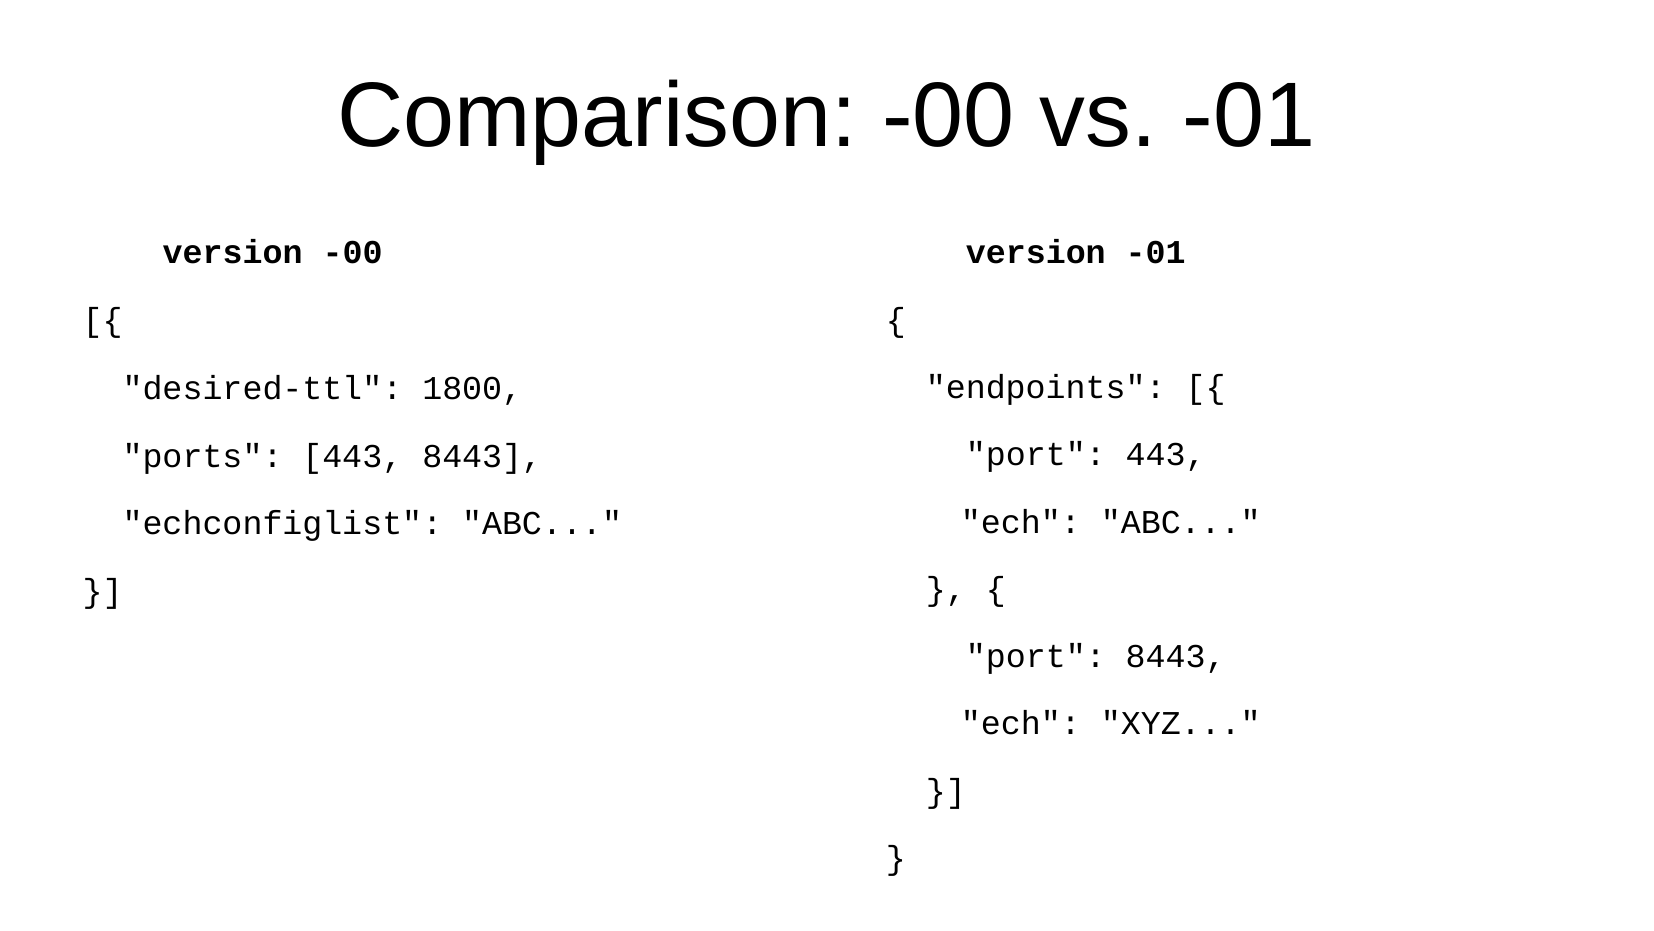

# Comparison: -00 vs. -01
 version -00
[{
 "desired-ttl": 1800,
 "ports": [443, 8443],
 "echconfiglist": "ABC..."
}]
 version -01
{
 "endpoints": [{
 "port": 443,
 	"ech": "ABC..."
 }, {
 "port": 8443,
 	"ech": "XYZ..."
 }]
}